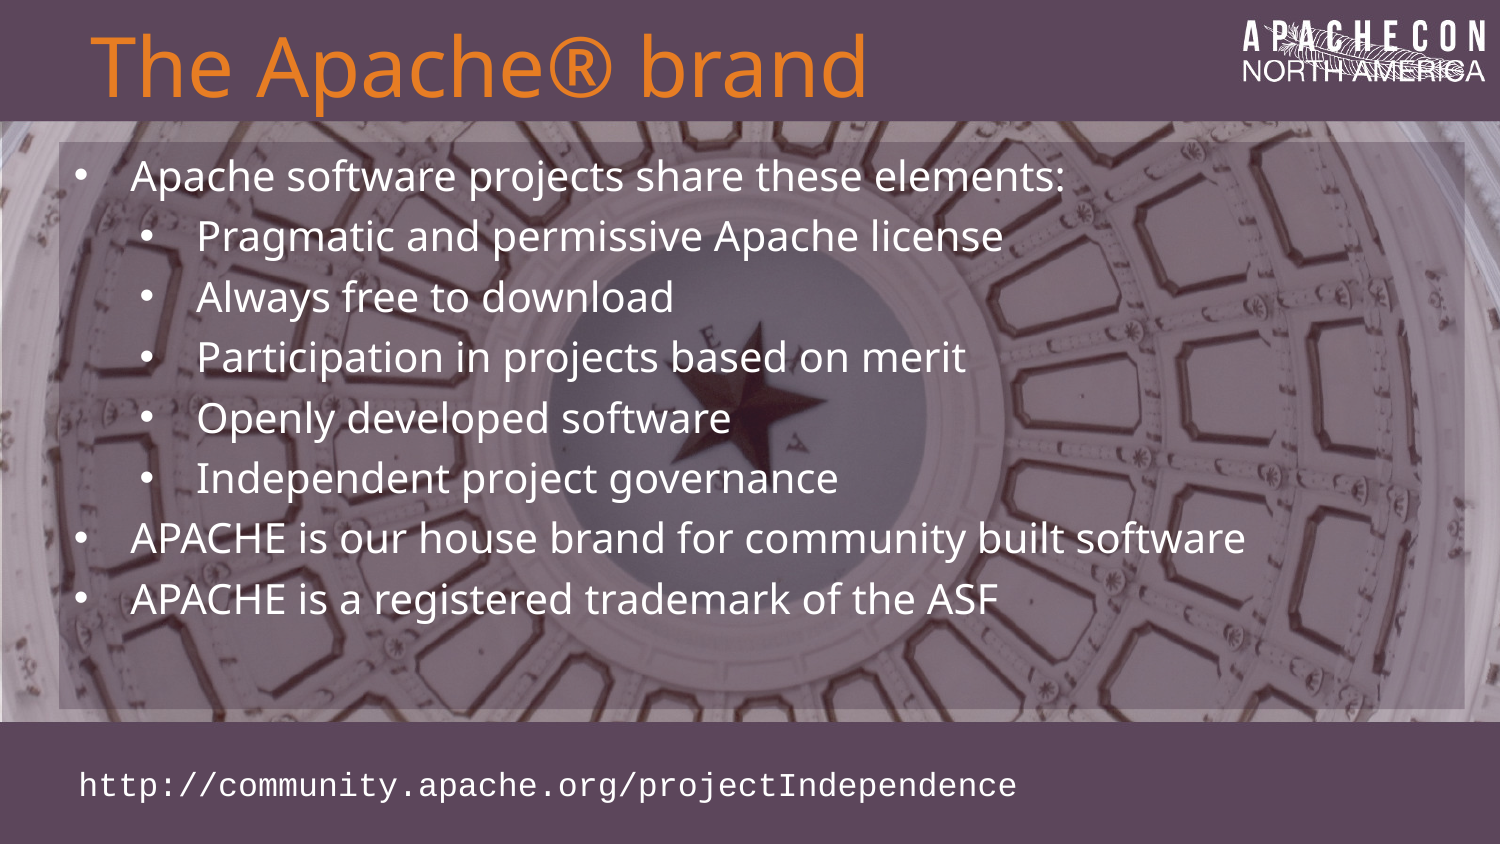

The Apache® brand
Apache software projects share these elements:
Pragmatic and permissive Apache license
Always free to download
Participation in projects based on merit
Openly developed software
Independent project governance
APACHE is our house brand for community built software
APACHE is a registered trademark of the ASF
http://community.apache.org/projectIndependence